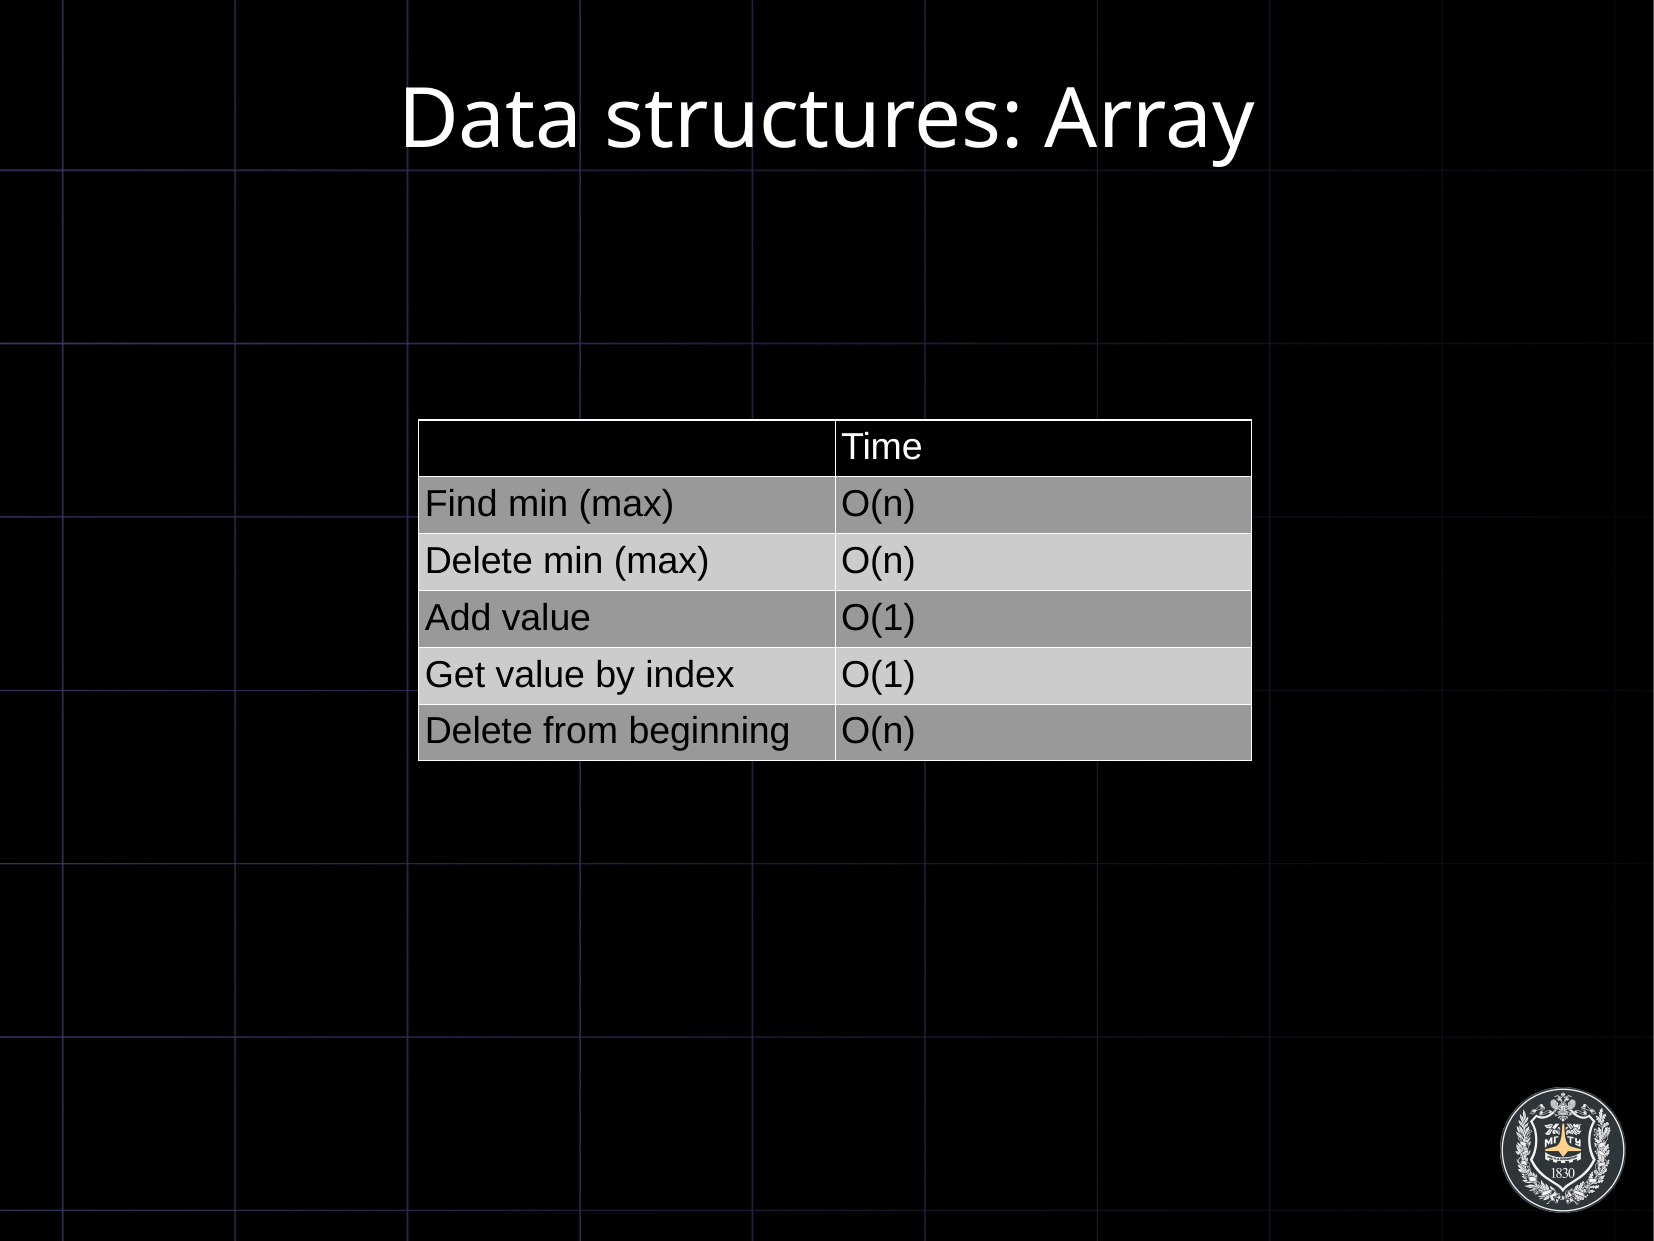

# Data structures: Array
| Operation | Time |
| --- | --- |
| Find min (max) | O(n) |
| Delete min (max) | O(n) |
| Add value | O(1) |
| Get value by index | O(1) |
| Delete from beginning | O(n) |